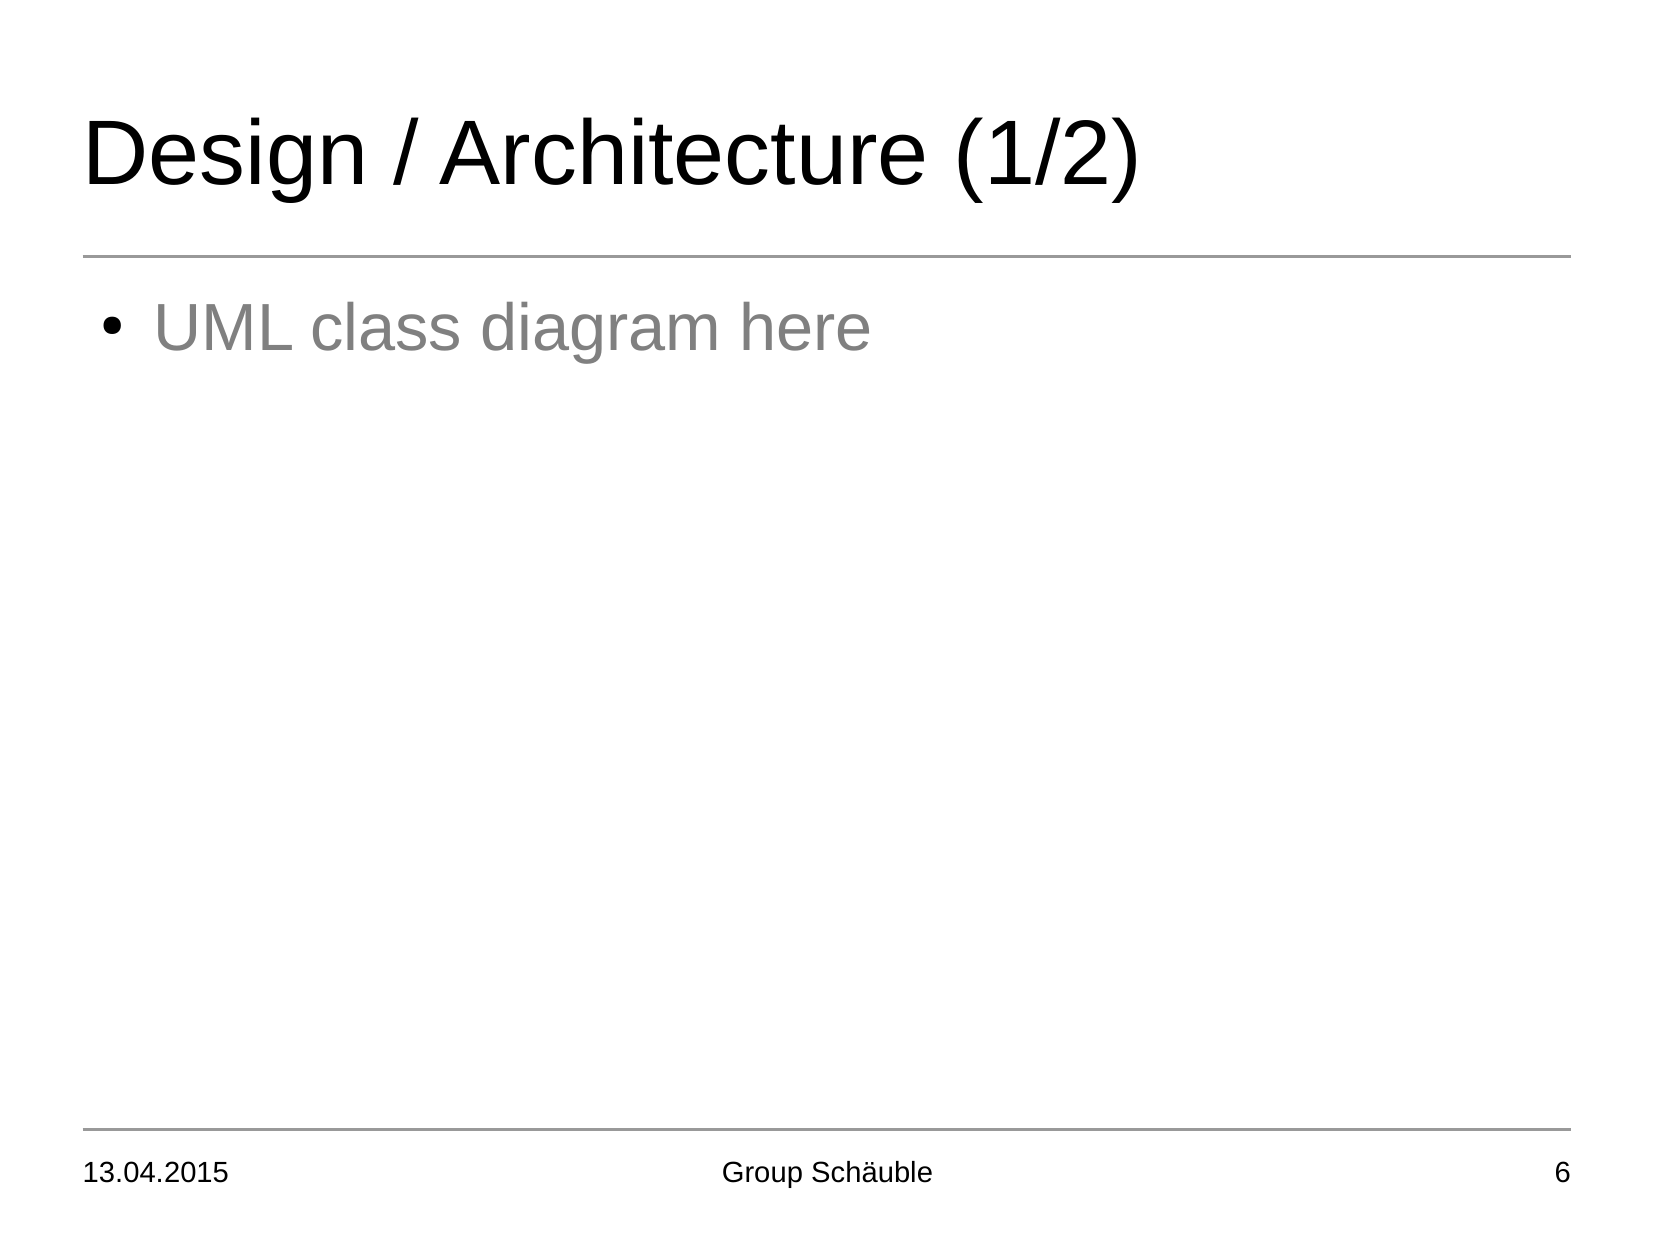

# Design / Architecture (1/2)
UML class diagram here
13.04.2015
Group Schäuble
6